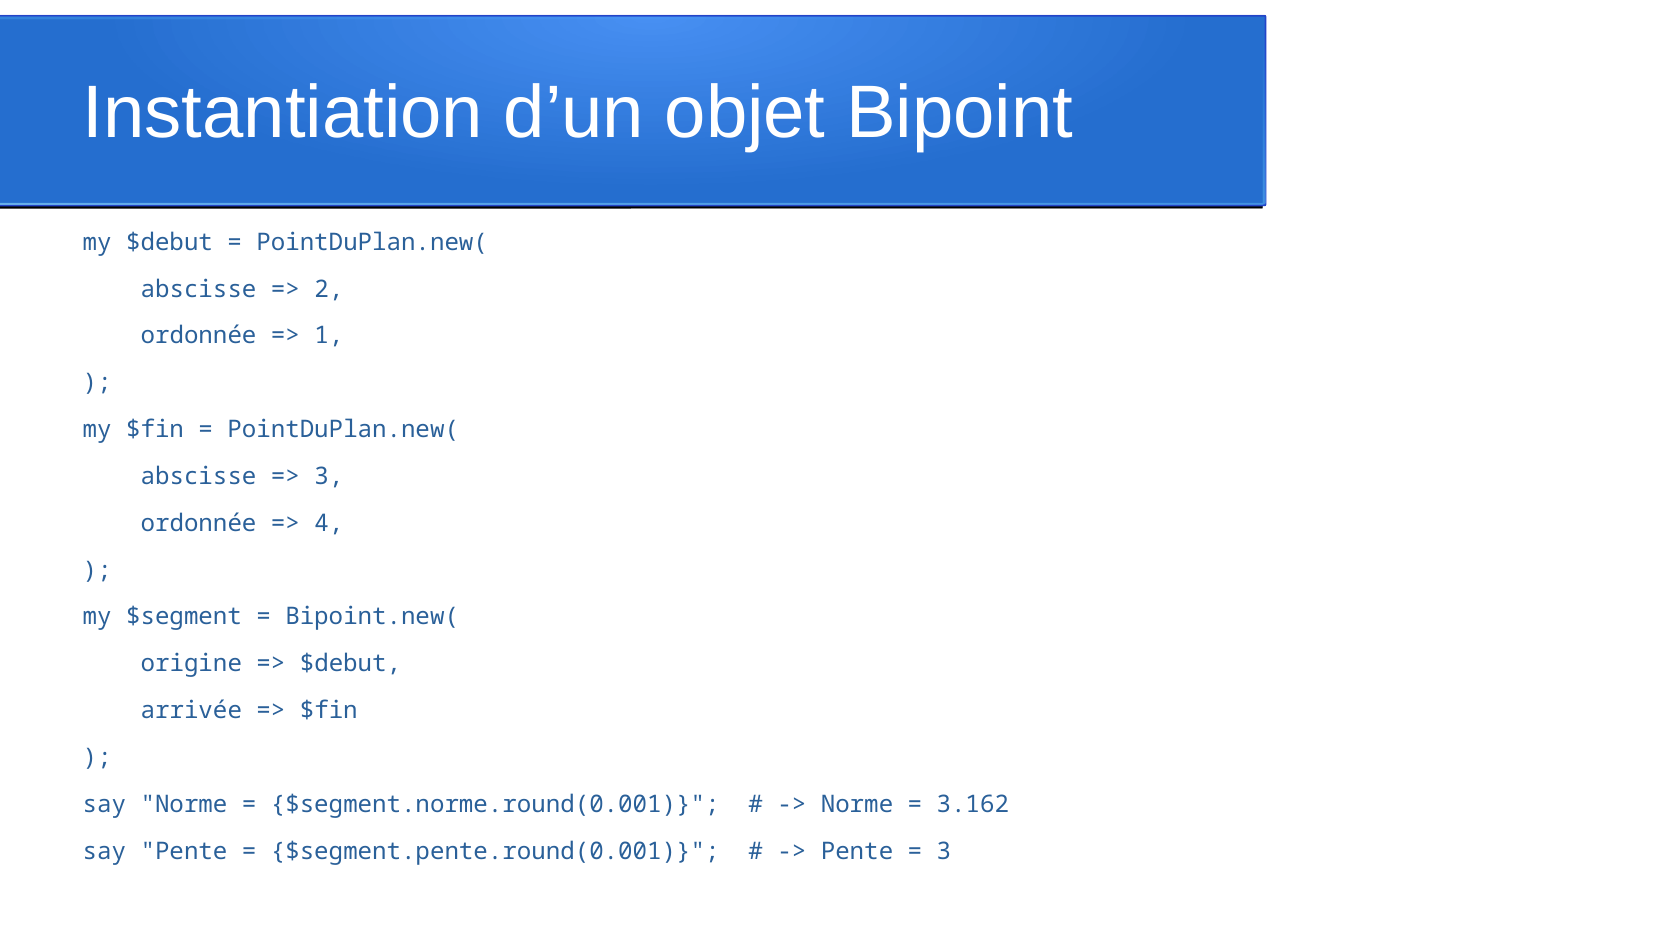

# Instantiation d’un objet Bipoint
my $debut = PointDuPlan.new(
 abscisse => 2,
 ordonnée => 1,
);
my $fin = PointDuPlan.new(
 abscisse => 3,
 ordonnée => 4,
);
my $segment = Bipoint.new(
 origine => $debut,
 arrivée => $fin
);
say "Norme = {$segment.norme.round(0.001)}"; # -> Norme = 3.162
say "Pente = {$segment.pente.round(0.001)}"; # -> Pente = 3